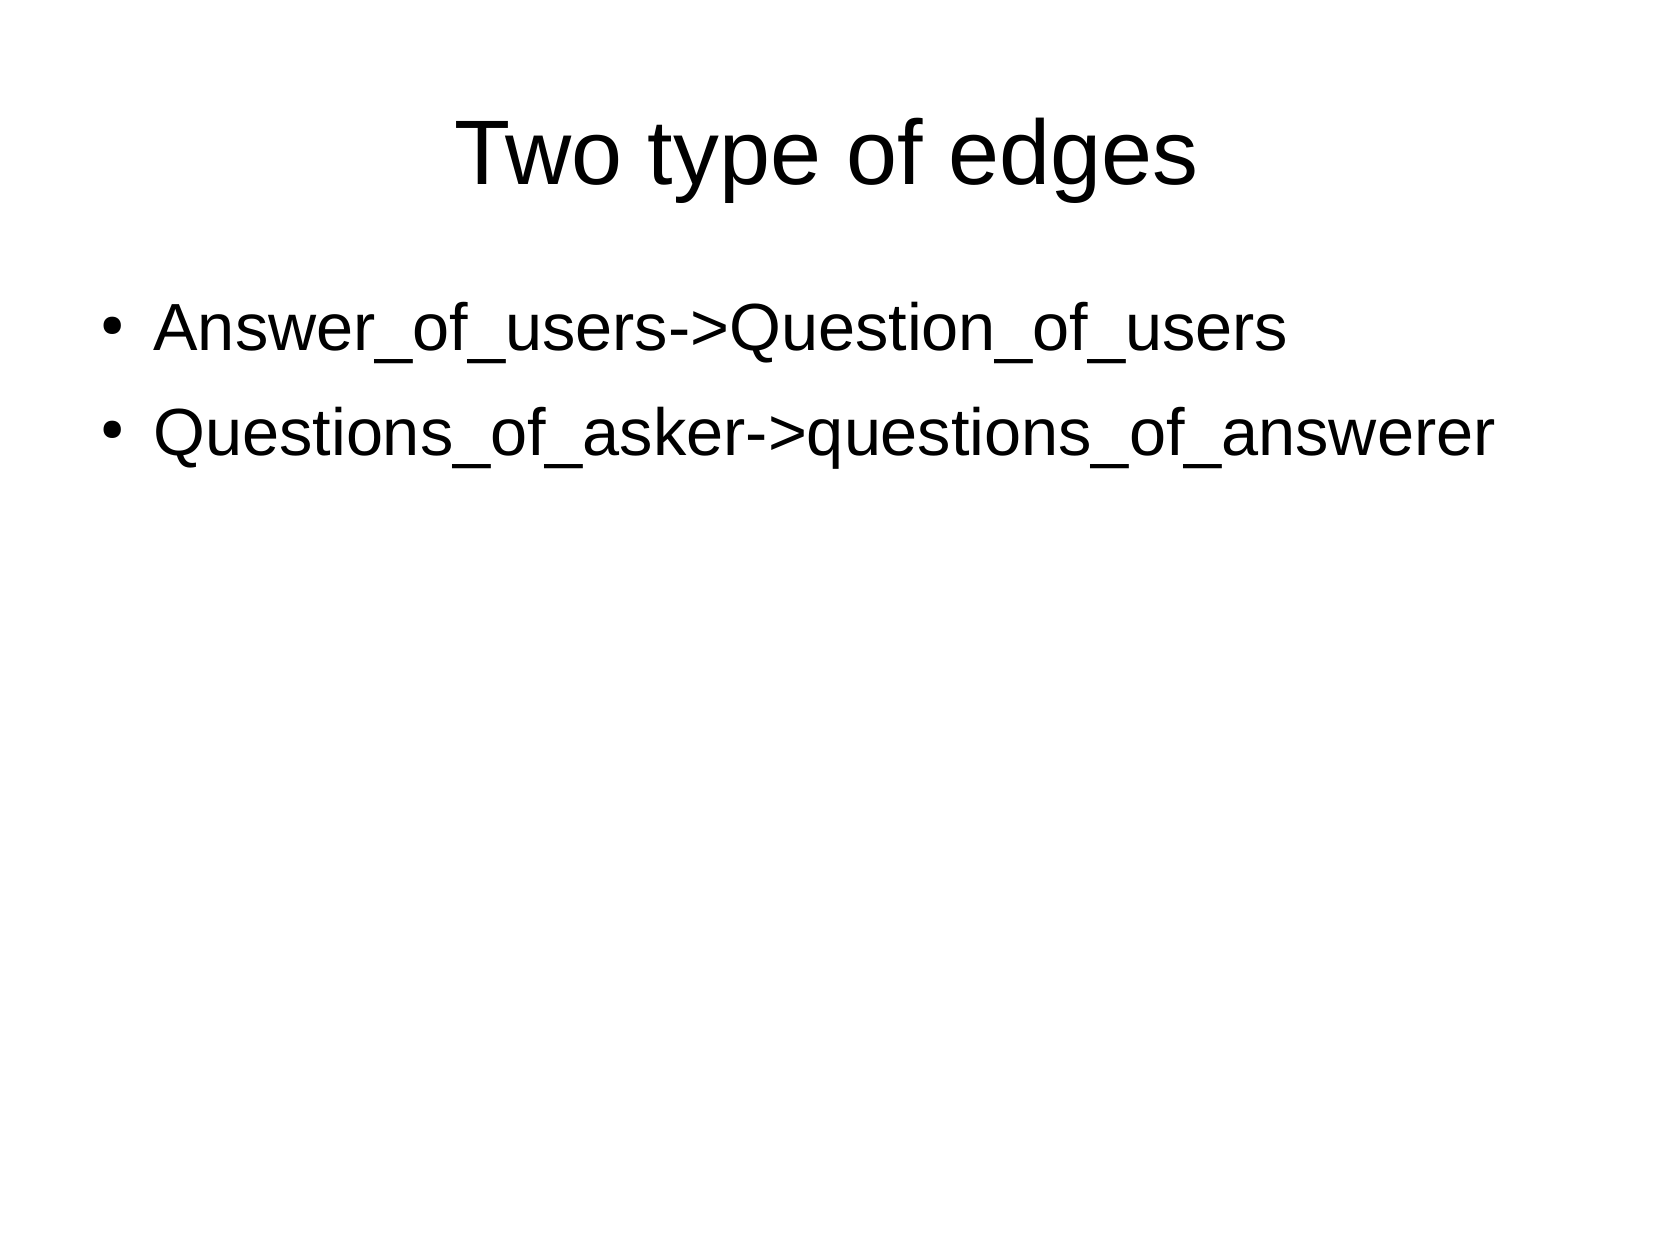

# Two type of edges
Answer_of_users->Question_of_users
Questions_of_asker->questions_of_answerer